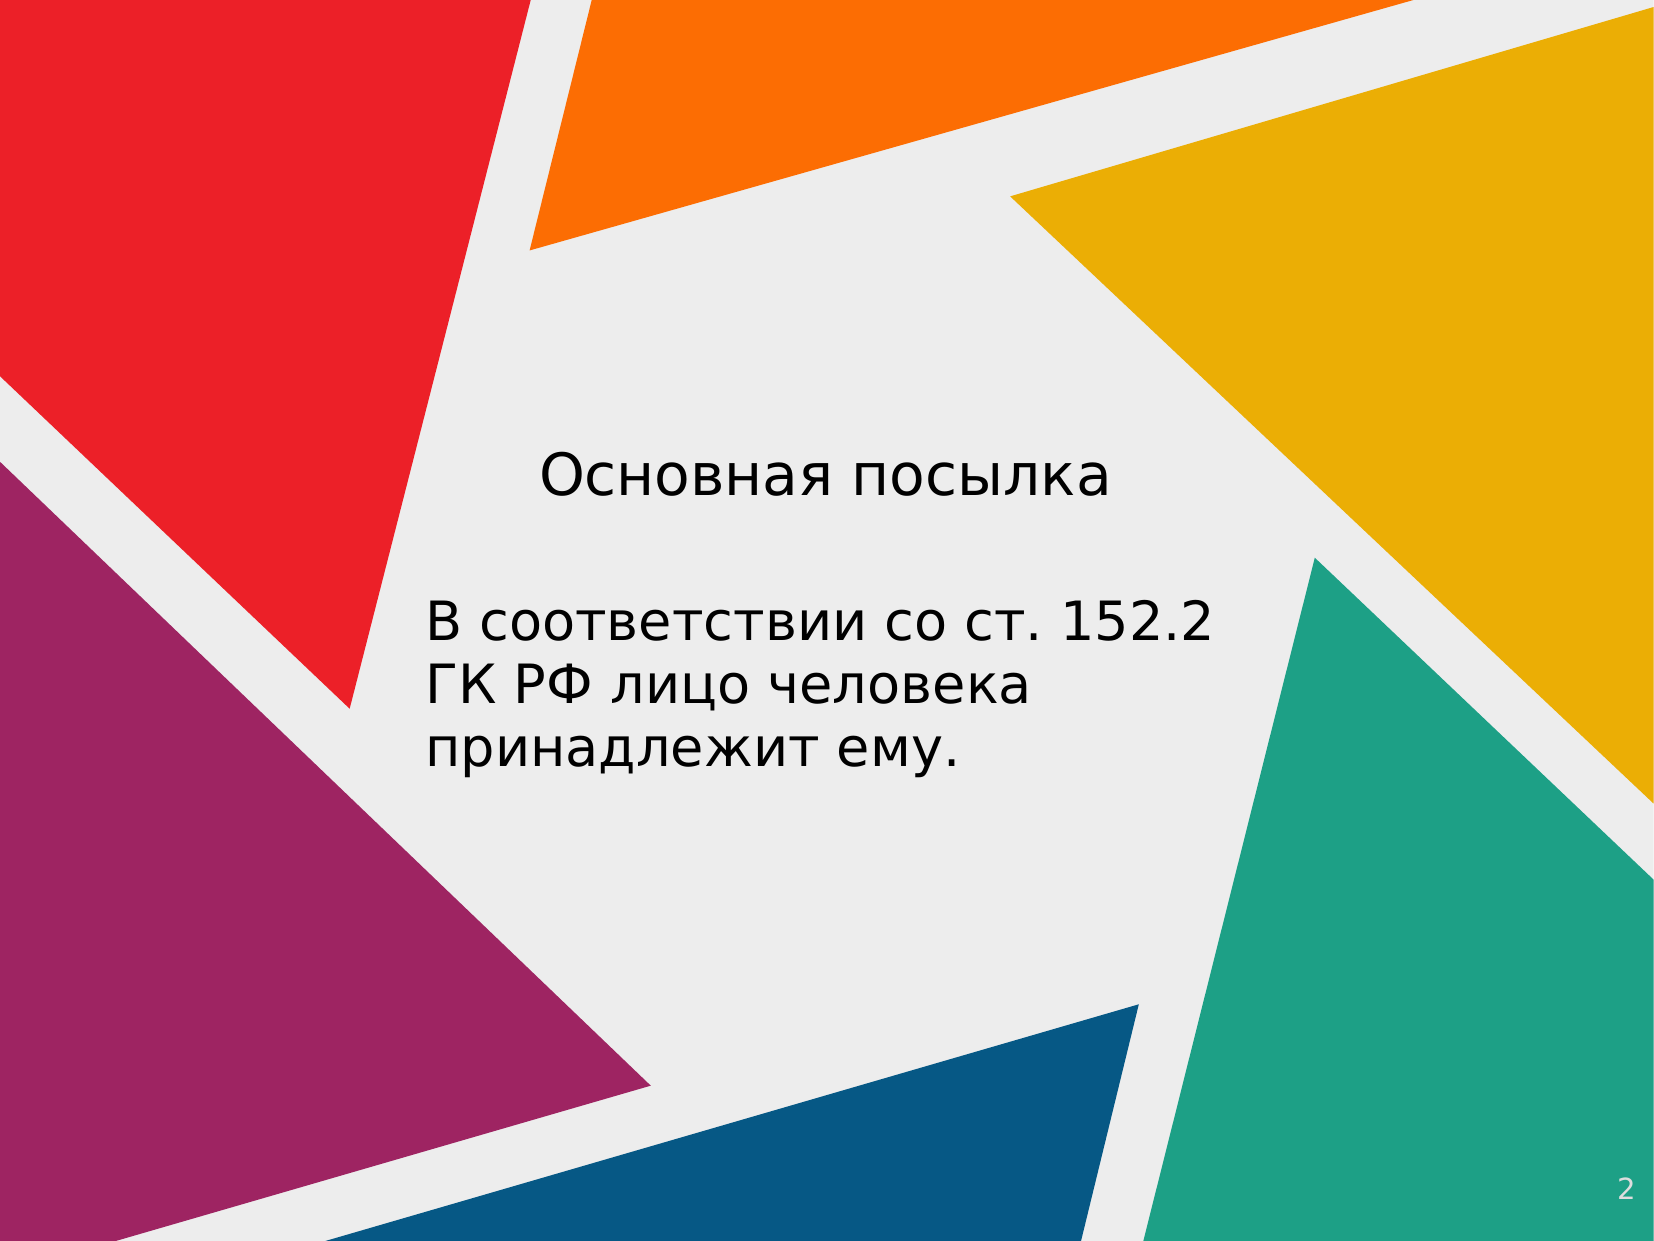

# Основная посылка
В соответствии со ст. 152.2 ГК РФ лицо человека принадлежит ему.
2